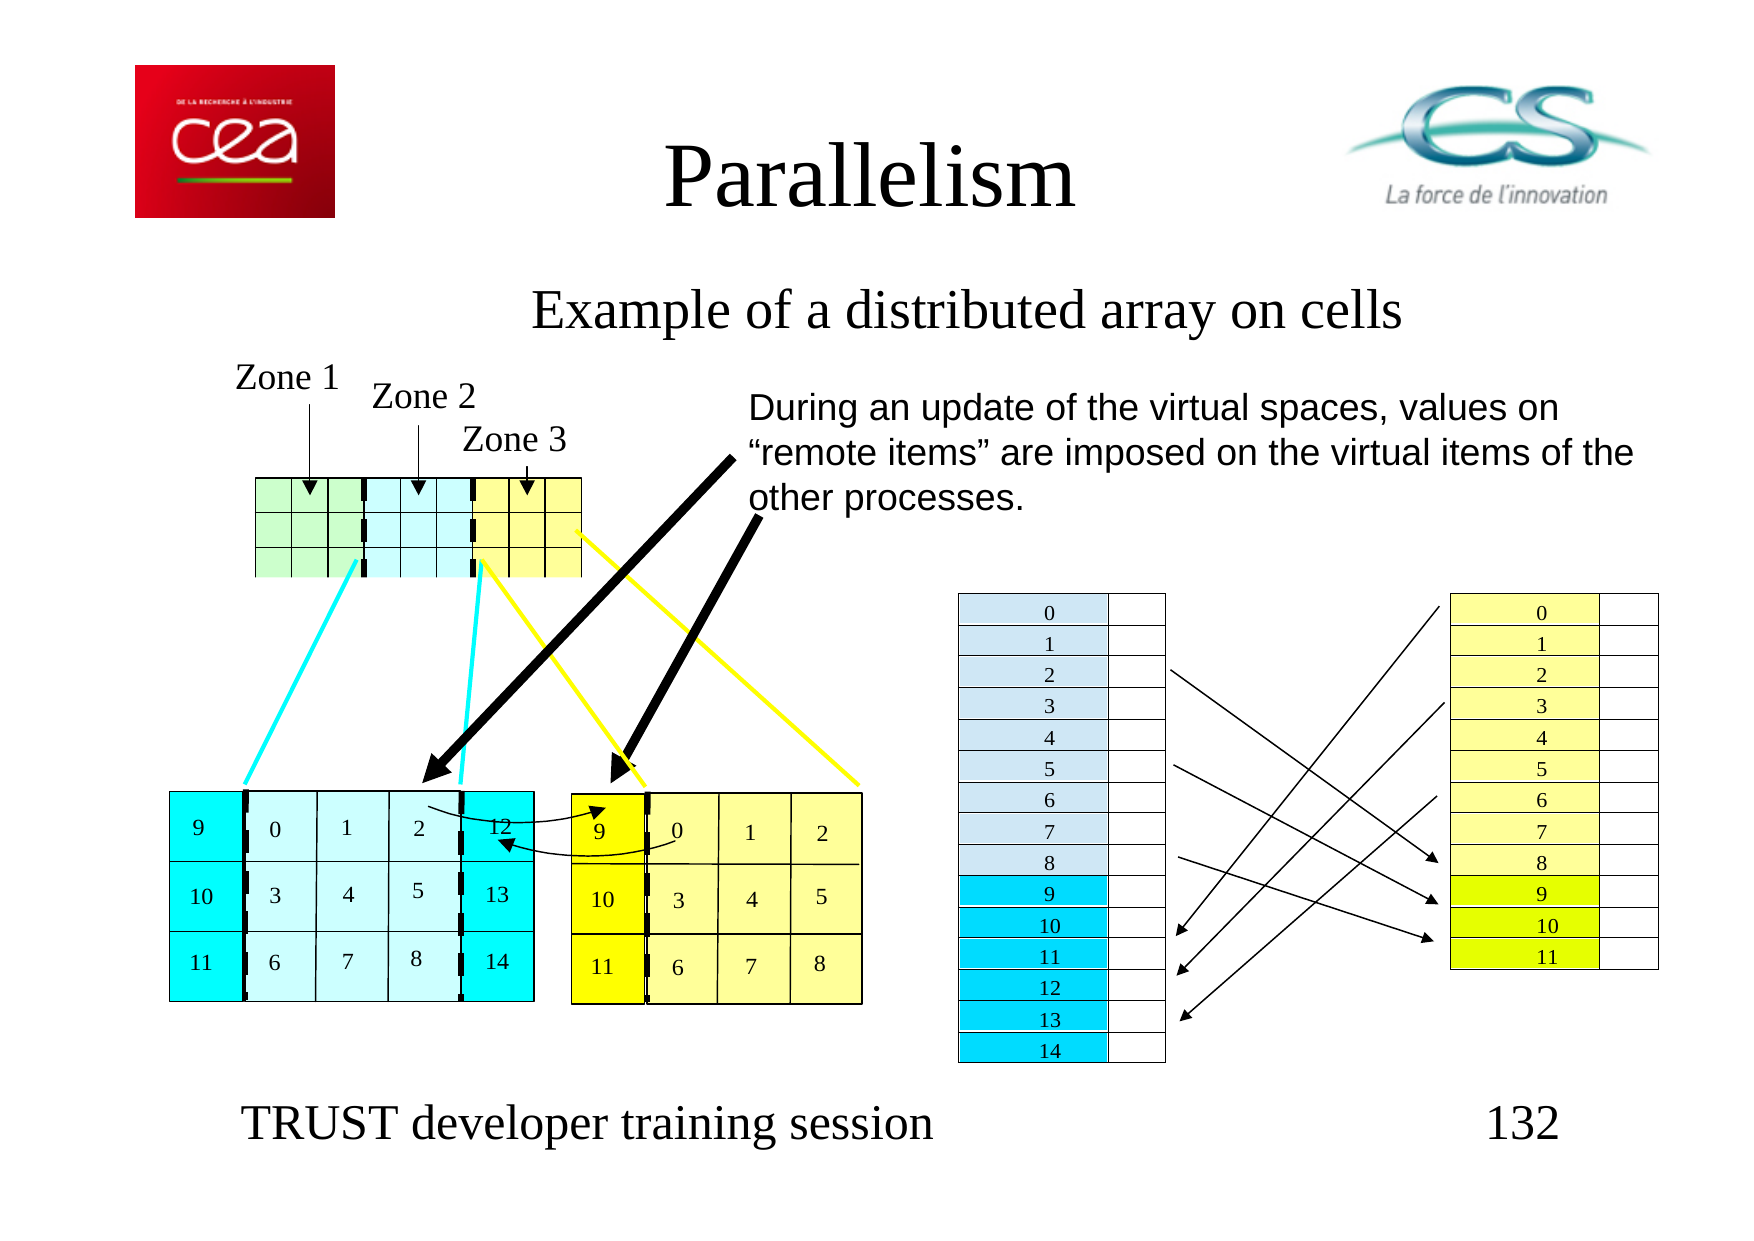

# Parallelism
Example of a distributed array on cells
Zone 1
Zone 2
	During an update of the virtual spaces, values on “remote items” are imposed on the virtual items of the other processes.
Zone 3
TRUST developer training session
132